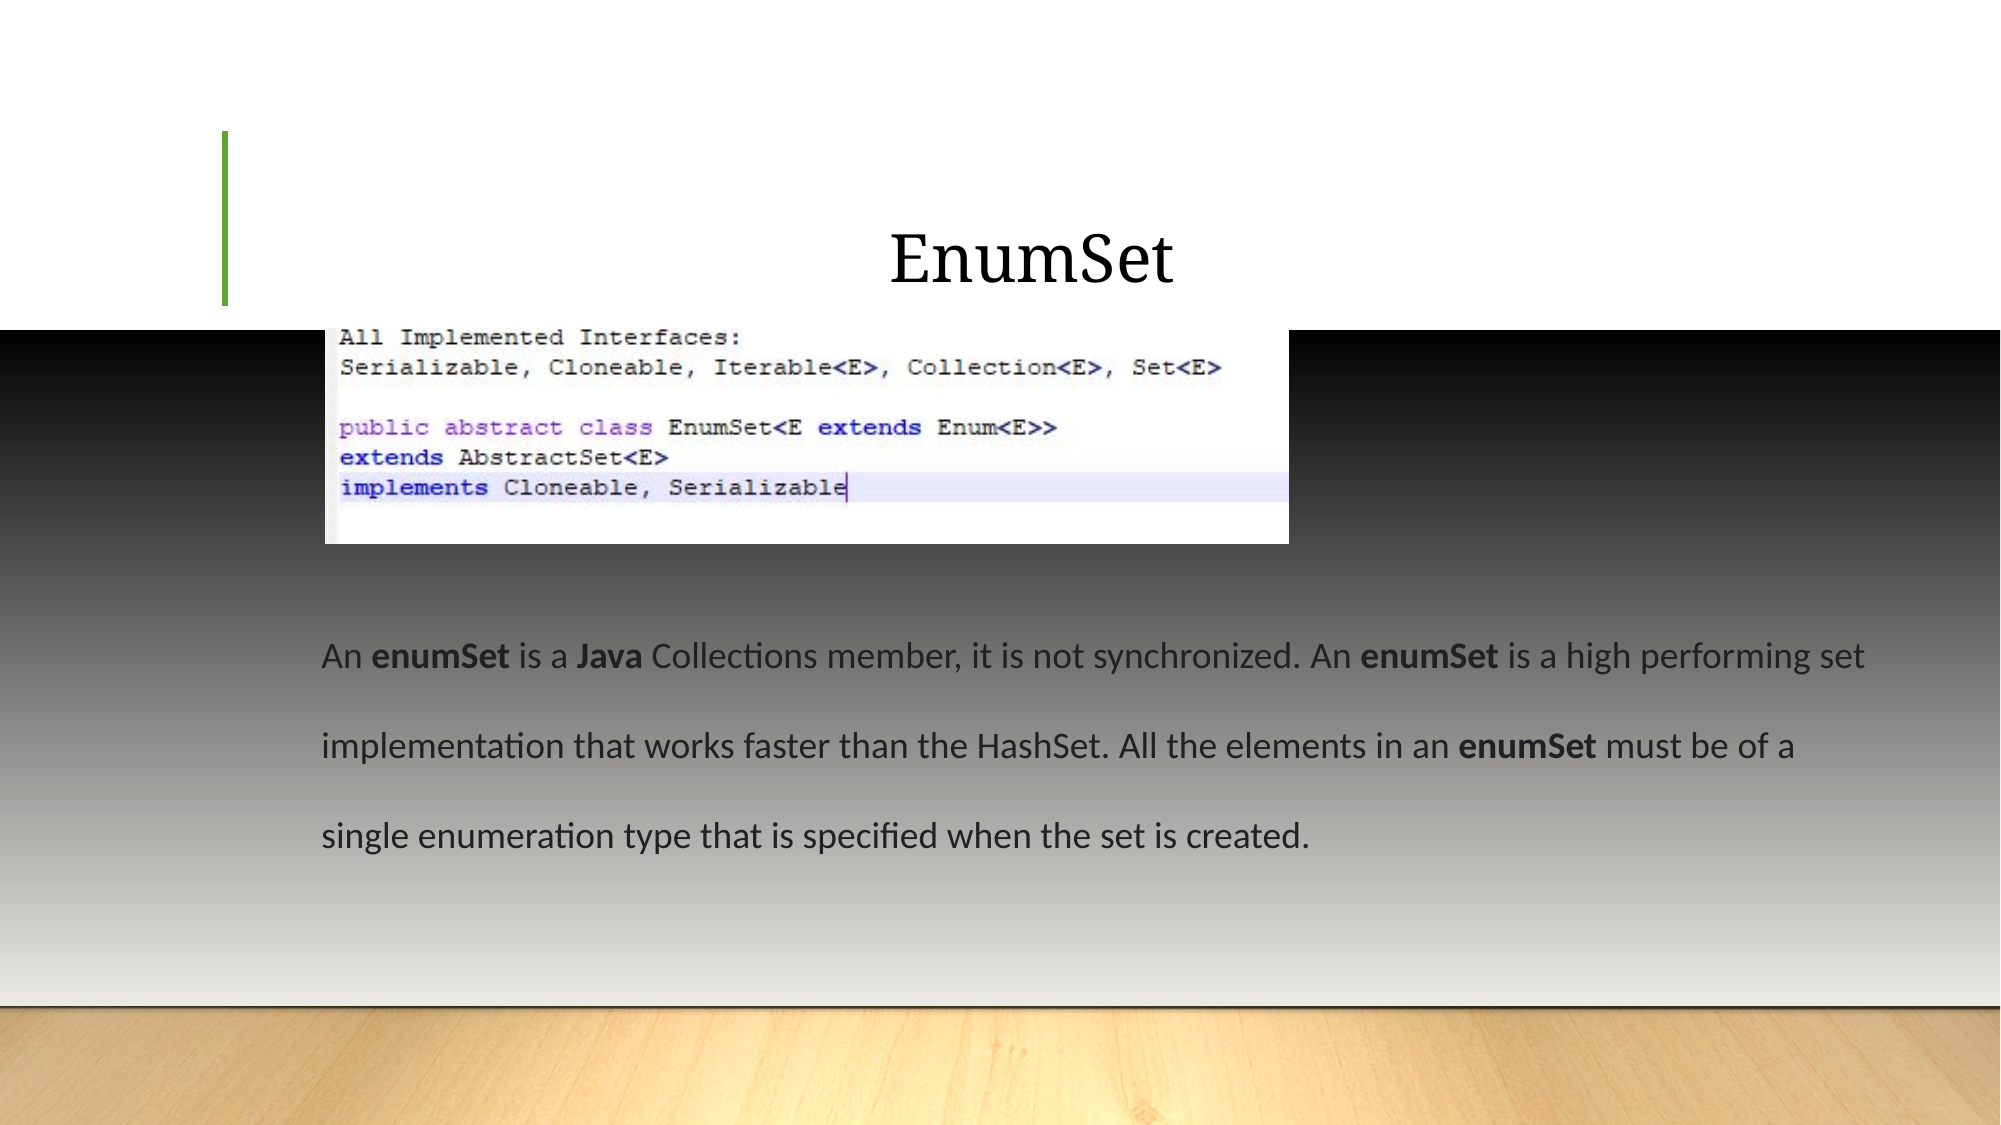

# EnumSet
An enumSet is a Java Collections member, it is not synchronized. An enumSet is a high performing set implementation that works faster than the HashSet. All the elements in an enumSet must be of a single enumeration type that is specified when the set is created.